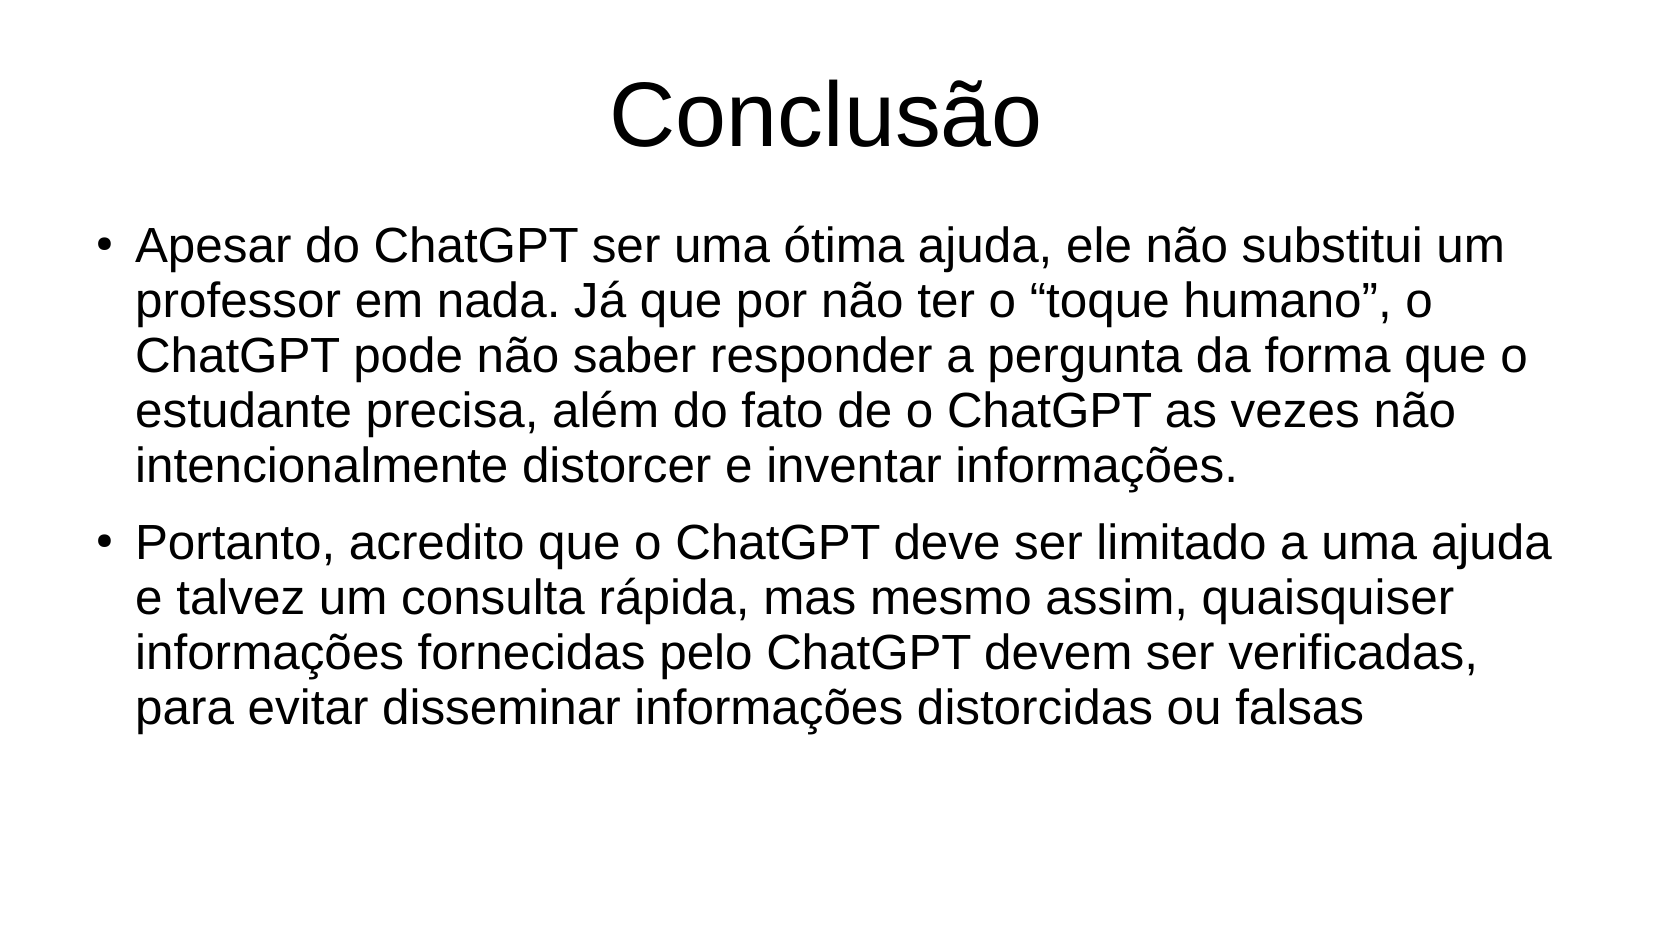

# Conclusão
Apesar do ChatGPT ser uma ótima ajuda, ele não substitui um professor em nada. Já que por não ter o “toque humano”, o ChatGPT pode não saber responder a pergunta da forma que o estudante precisa, além do fato de o ChatGPT as vezes não intencionalmente distorcer e inventar informações.
Portanto, acredito que o ChatGPT deve ser limitado a uma ajuda e talvez um consulta rápida, mas mesmo assim, quaisquiser informações fornecidas pelo ChatGPT devem ser verificadas, para evitar disseminar informações distorcidas ou falsas